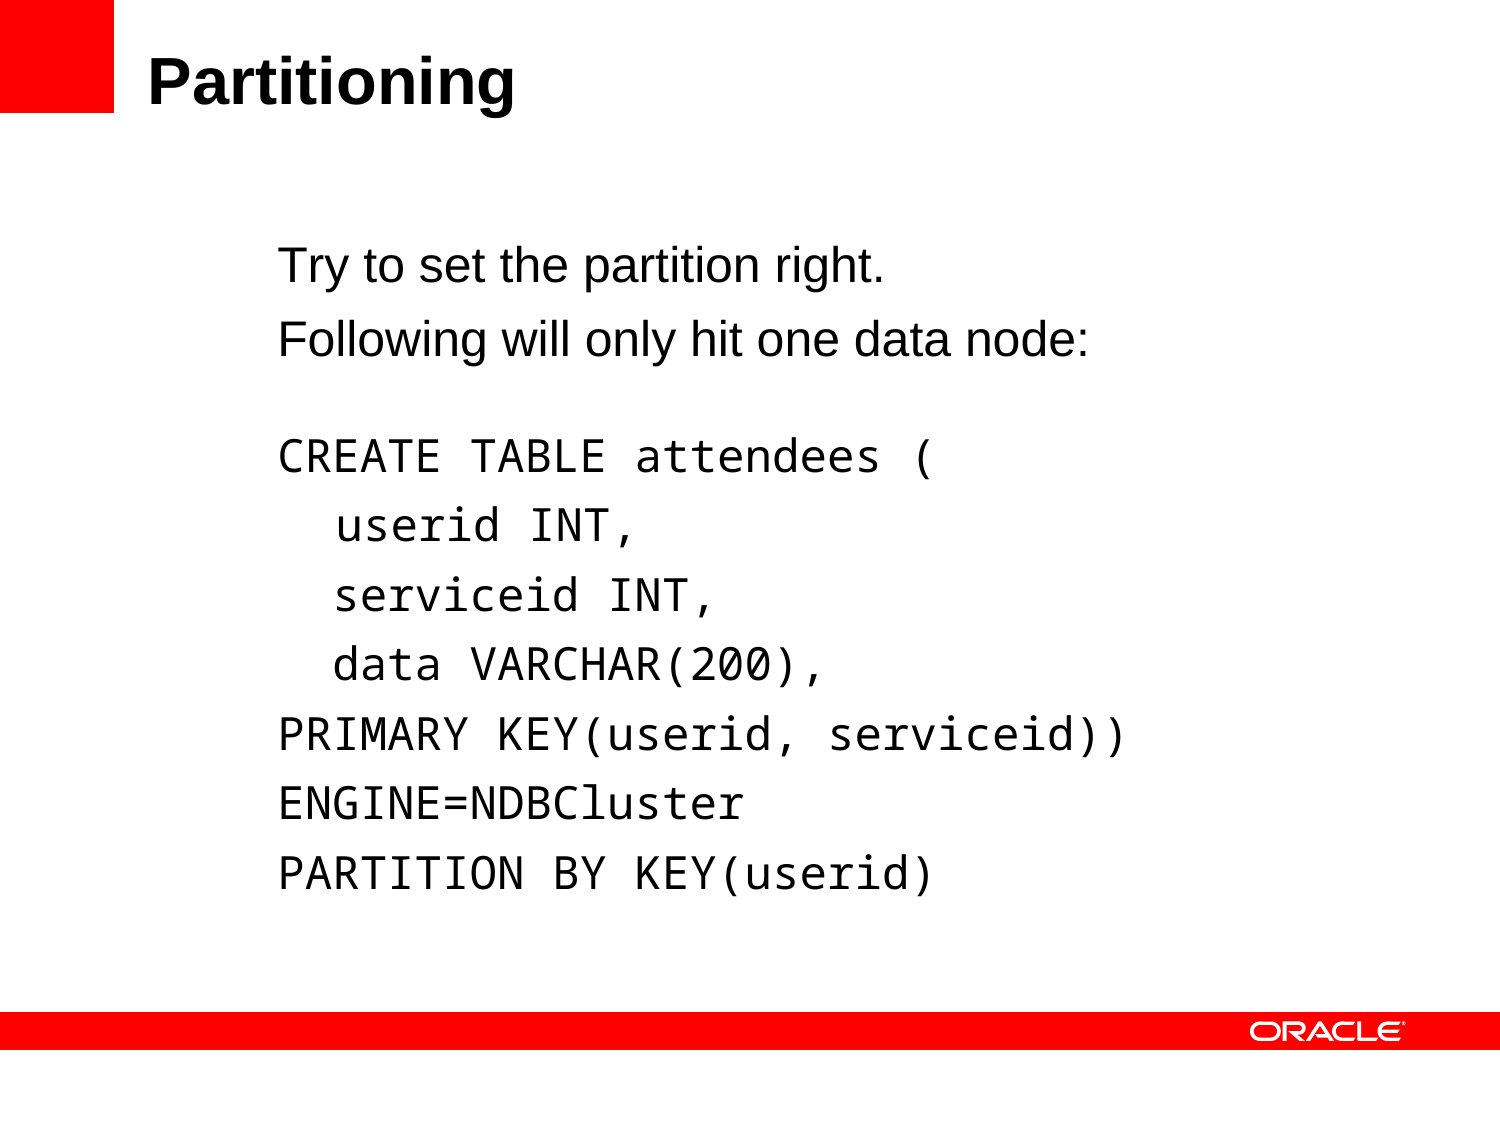

# Partitioning
Try to set the partition right.
Following will only hit one data node:
CREATE TABLE attendees (
	userid INT,
 serviceid INT,
 data VARCHAR(200),
PRIMARY KEY(userid, serviceid))
ENGINE=NDBCluster
PARTITION BY KEY(userid)